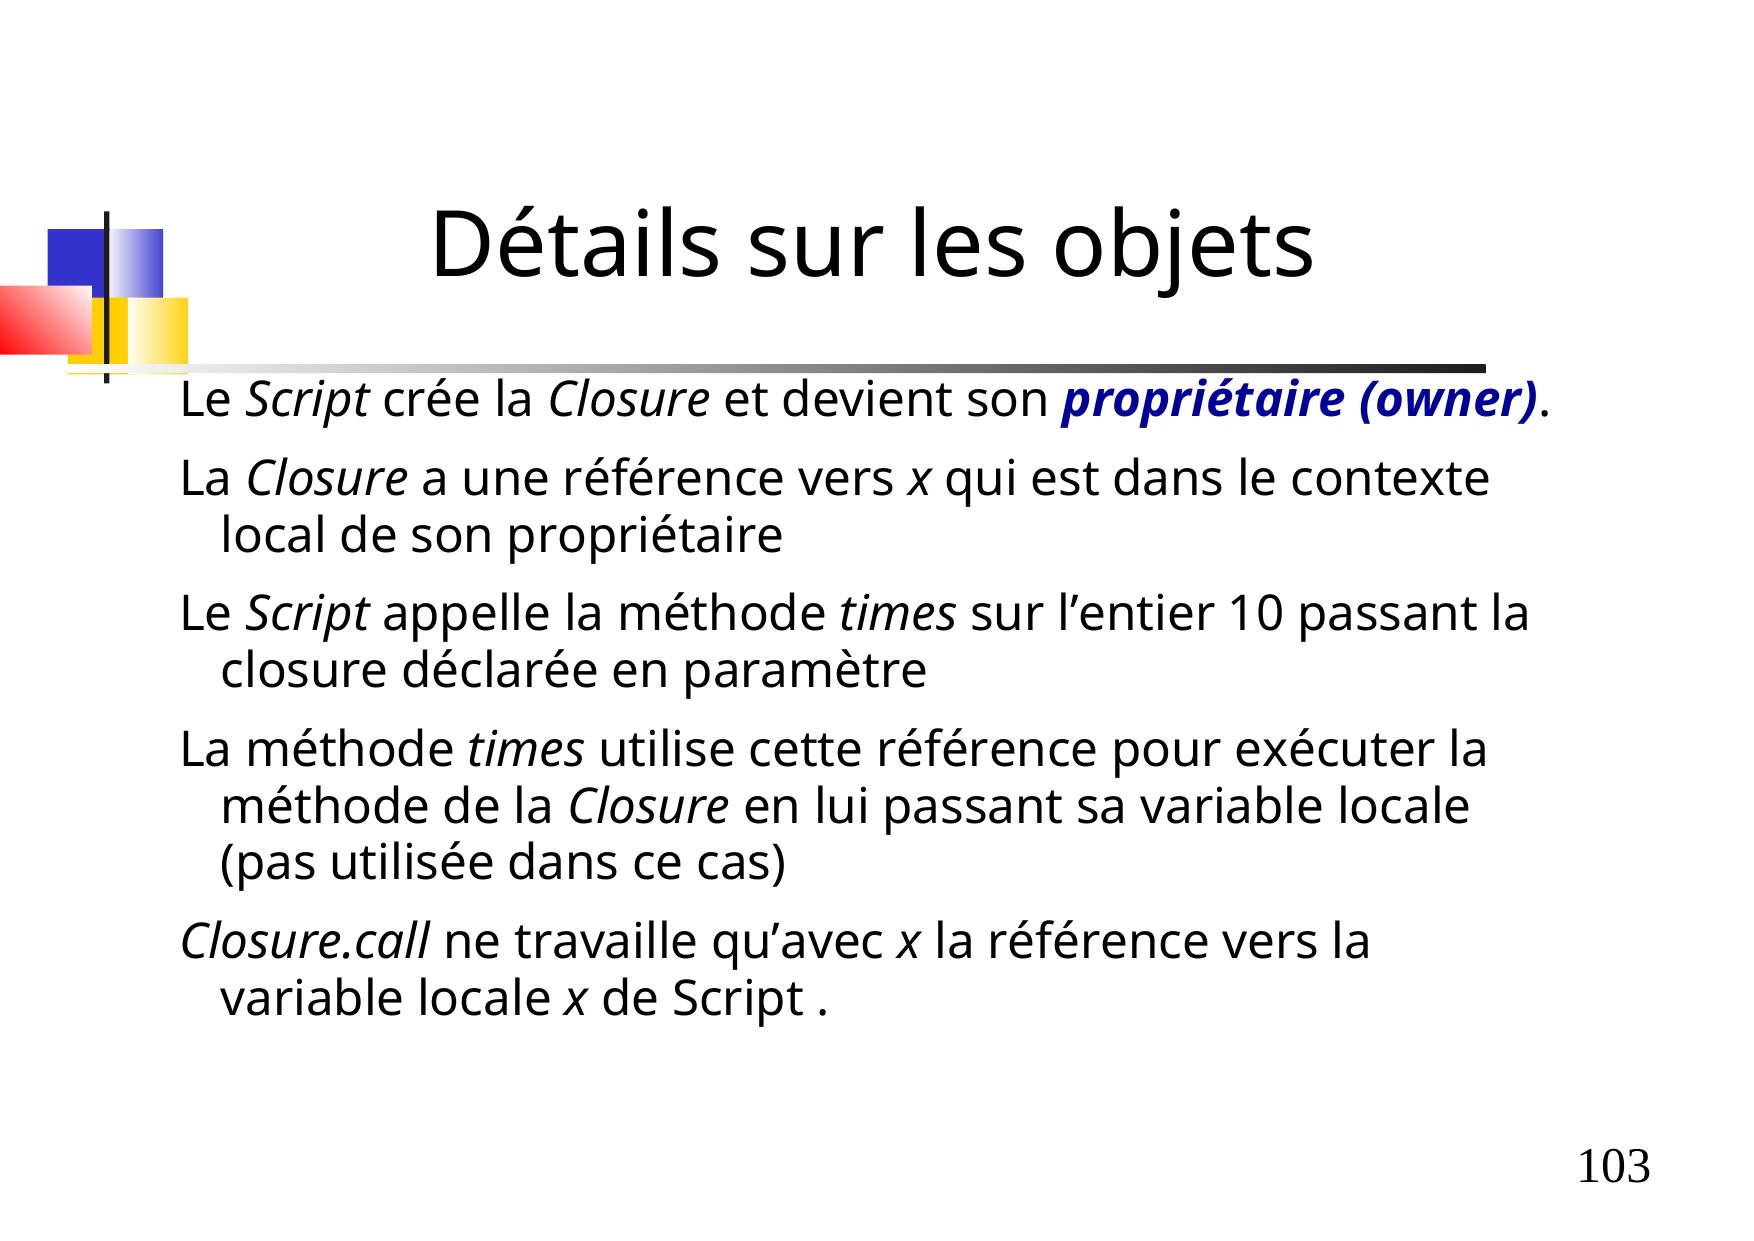

# Détails sur les objets
Le Script crée la Closure et devient son propriétaire (owner).
La Closure a une référence vers x qui est dans le contexte local de son propriétaire
Le Script appelle la méthode times sur l’entier 10 passant la closure déclarée en paramètre
La méthode times utilise cette référence pour exécuter la méthode de la Closure en lui passant sa variable locale (pas utilisée dans ce cas)
Closure.call ne travaille qu’avec x la référence vers la variable locale x de Script .